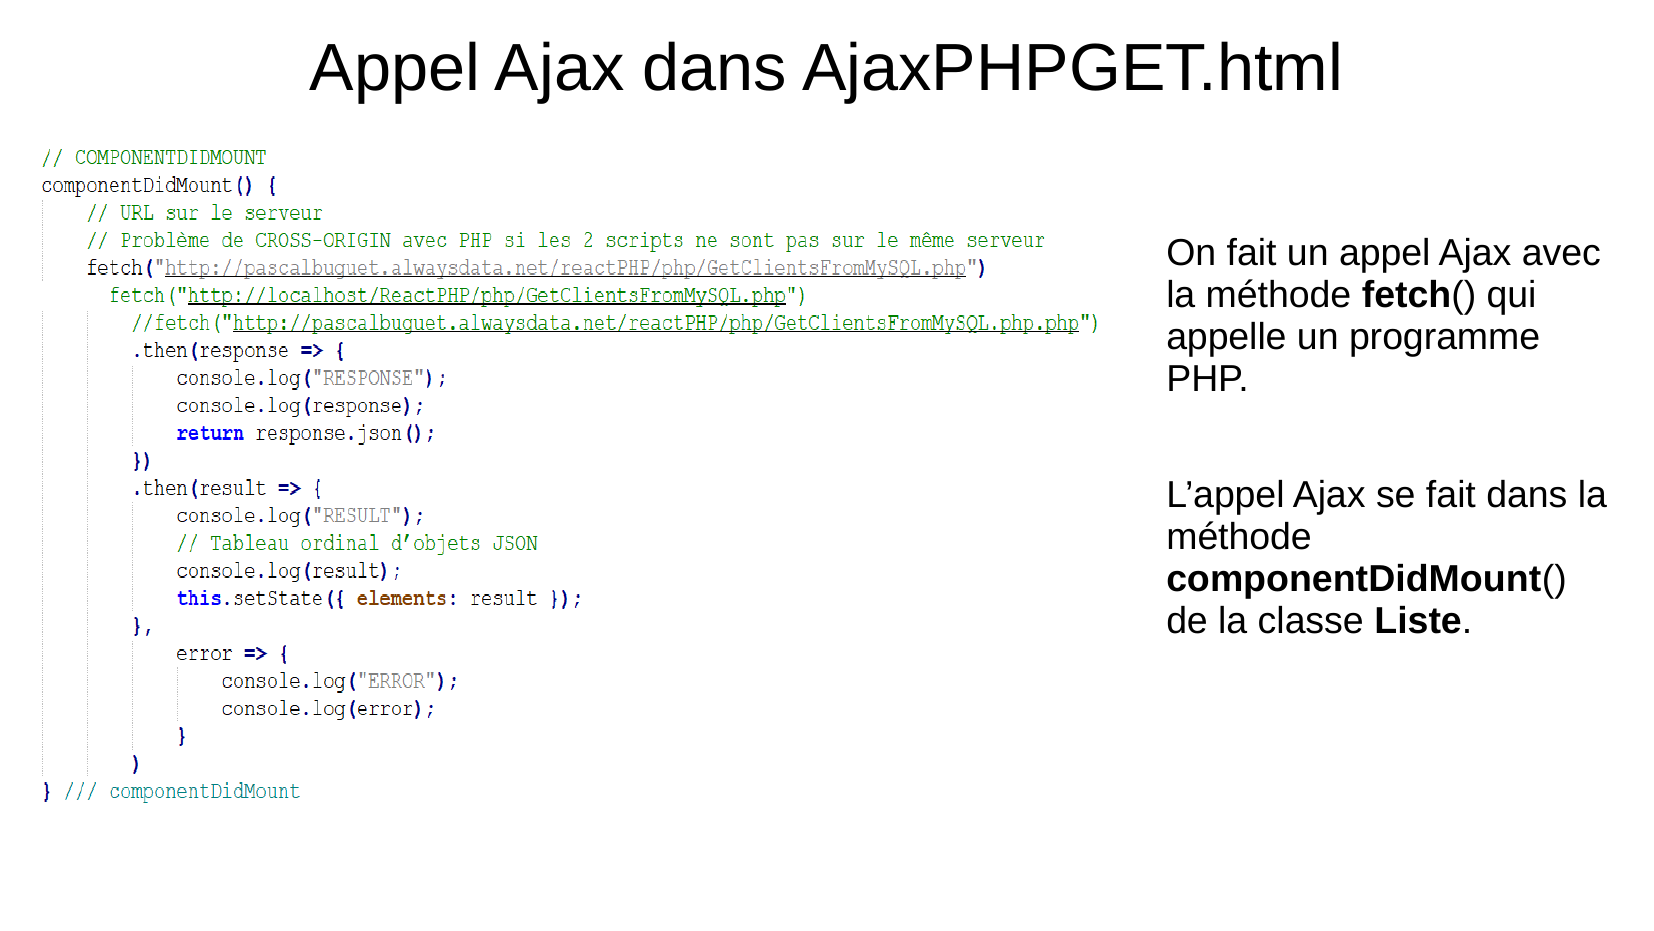

# Appel Ajax dans AjaxPHPGET.html
On fait un appel Ajax avec la méthode fetch() qui appelle un programme PHP.
L’appel Ajax se fait dans la méthode componentDidMount() de la classe Liste.